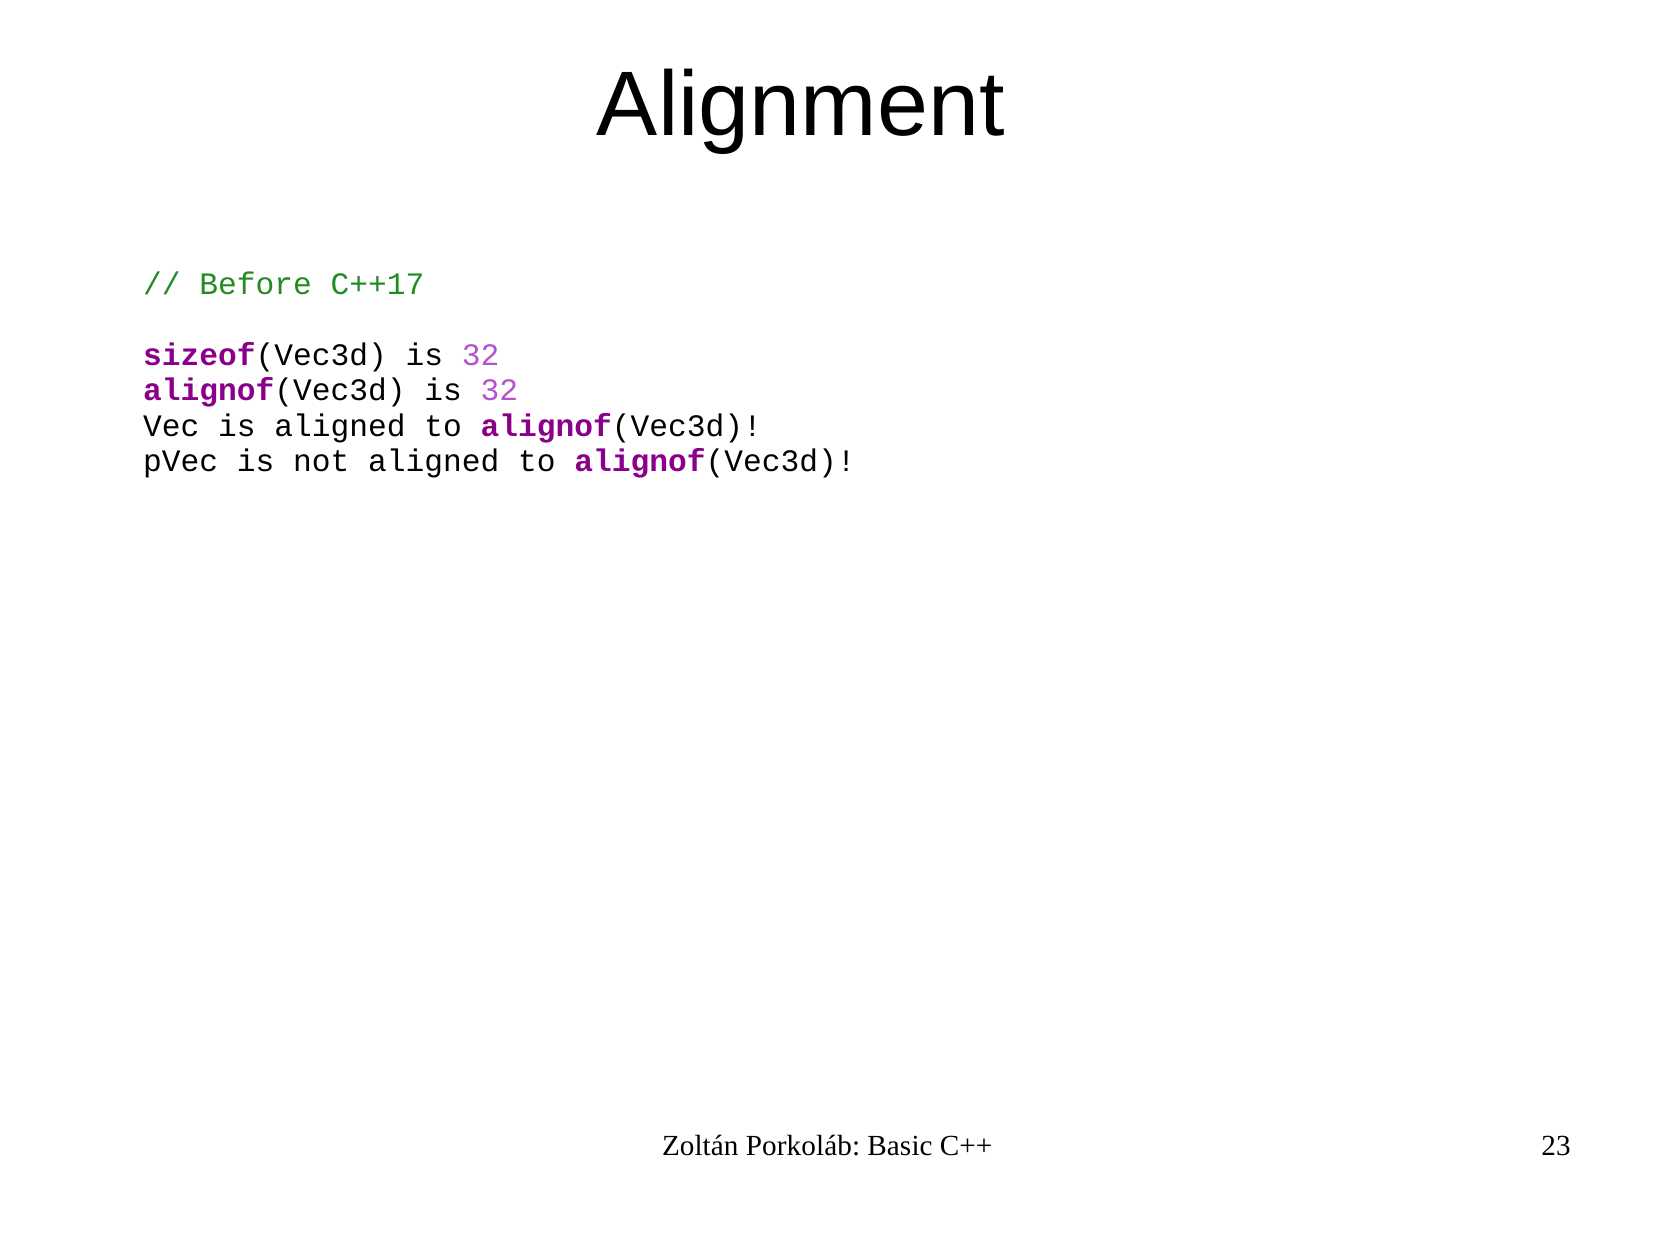

# Alignment
 // Before C++17
 sizeof(Vec3d) is 32
 alignof(Vec3d) is 32
 Vec is aligned to alignof(Vec3d)!
 pVec is not aligned to alignof(Vec3d)!
Zoltán Porkoláb: Basic C++
23